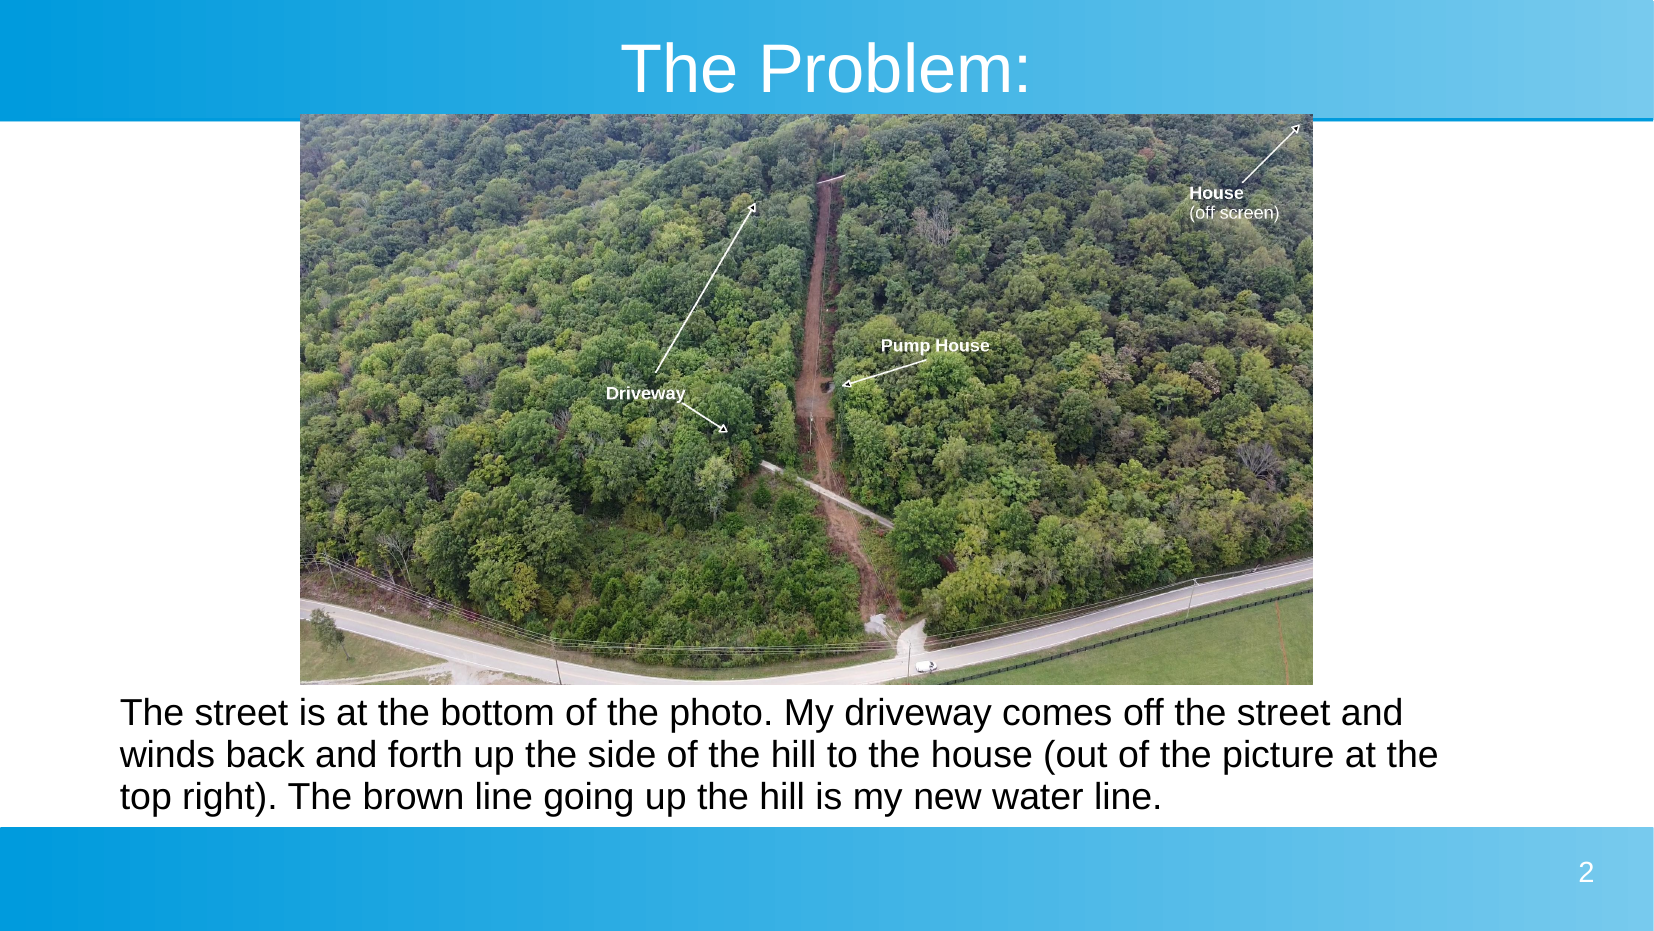

# The Problem:
The street is at the bottom of the photo. My driveway comes off the street and winds back and forth up the side of the hill to the house (out of the picture at the top right). The brown line going up the hill is my new water line.
2